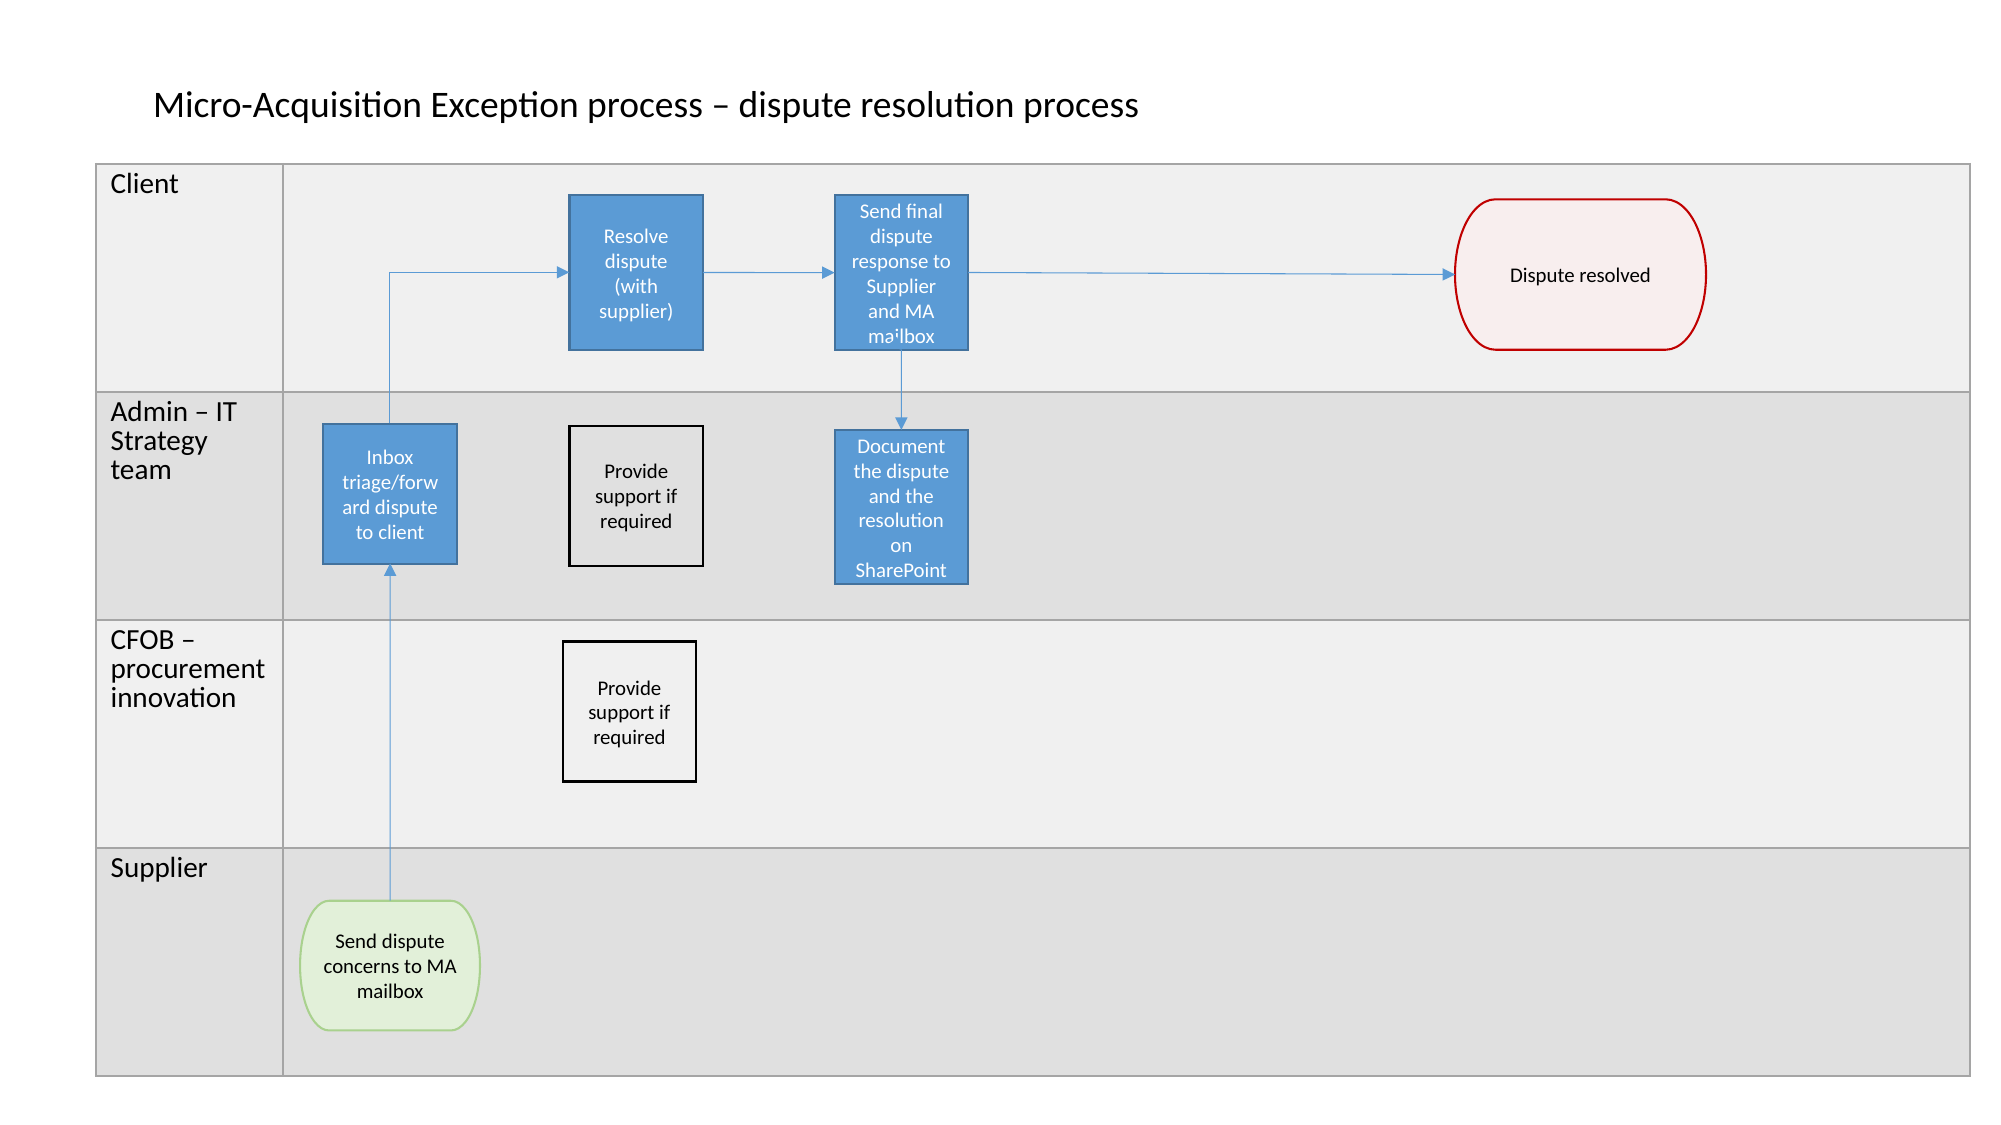

Micro-Acquisition Exception process – dispute resolution process
| Client | |
| --- | --- |
| Admin – IT Strategy team | |
| CFOB – procurement innovation | |
| Supplier | |
Resolve dispute (with supplier)
Send final dispute response to Supplier and MA mailbox
Dispute resolved
Inbox triage/forward dispute to client
Provide support if required
Document the dispute and the resolution on SharePoint
Provide support if required
Send dispute concerns to MA mailbox